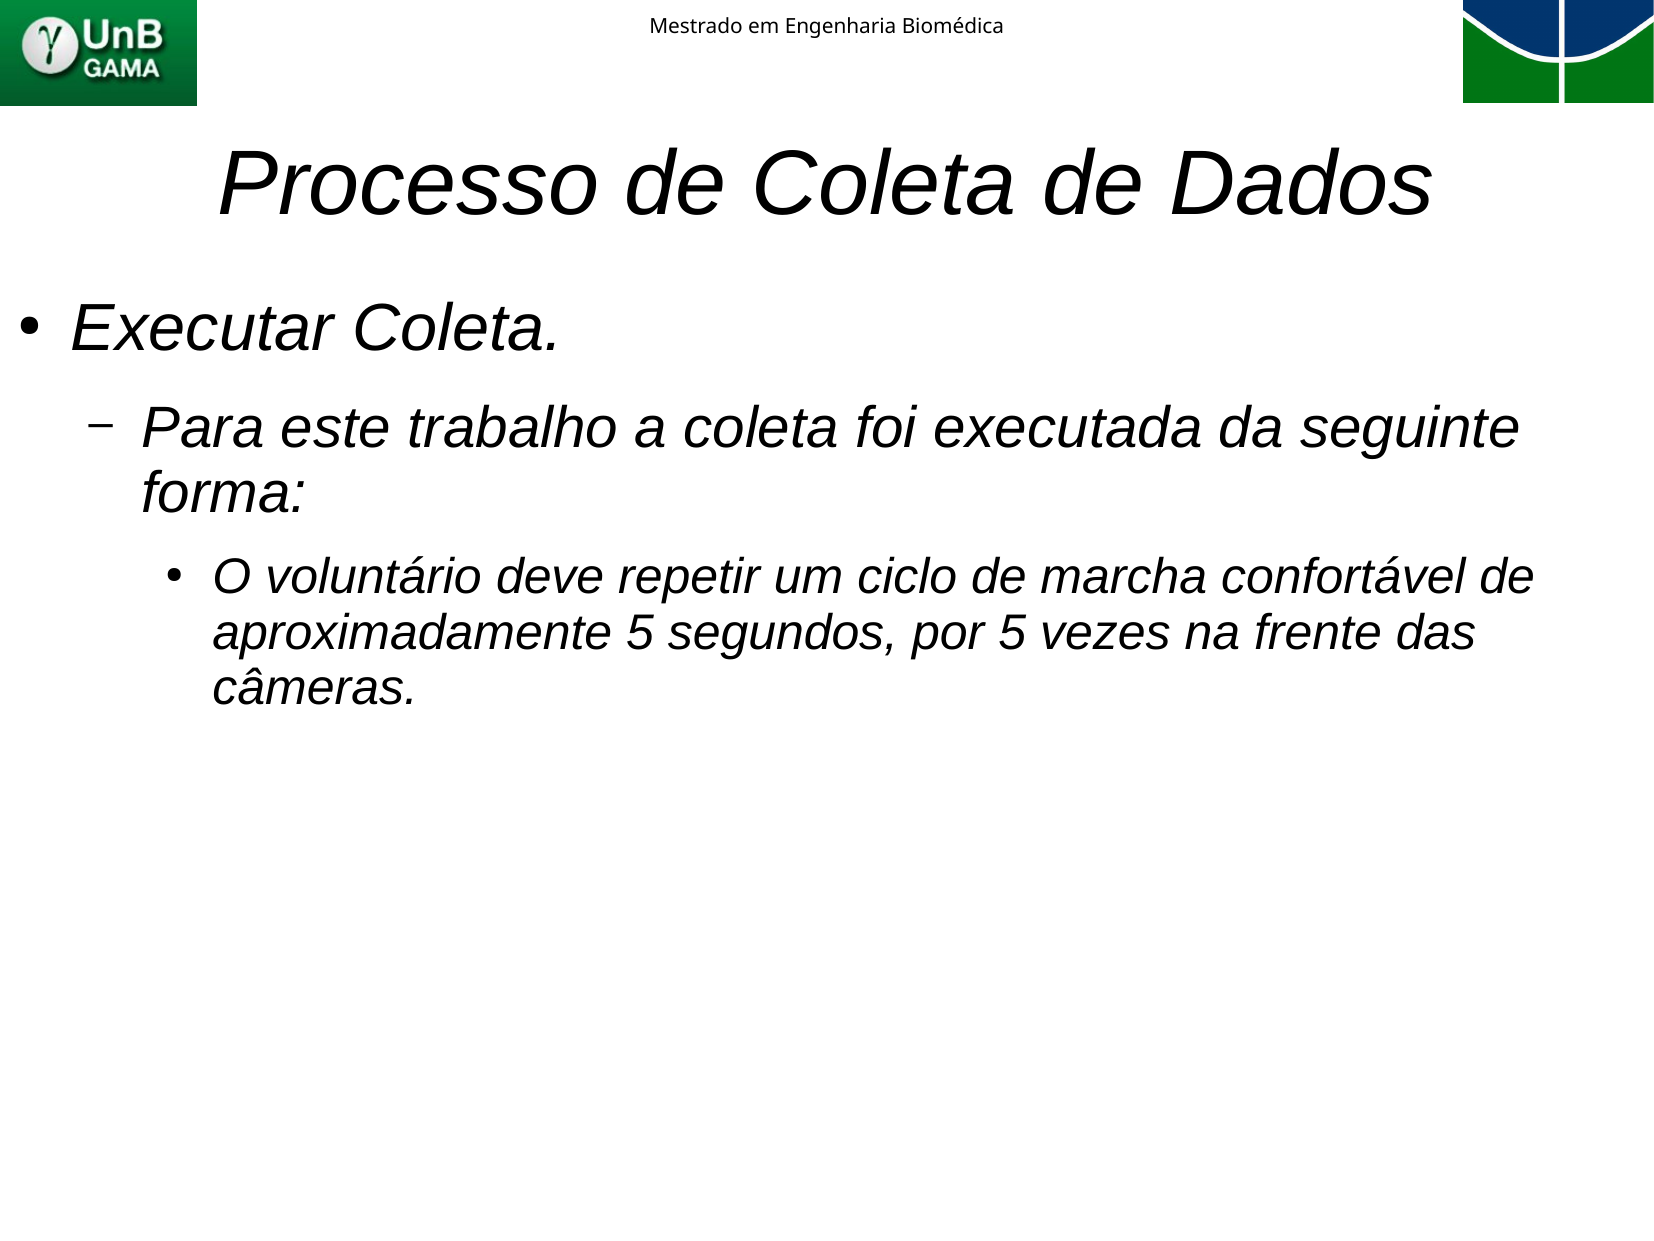

# Processo de Coleta de Dados
Executar Coleta.
Para este trabalho a coleta foi executada da seguinte forma:
O voluntário deve repetir um ciclo de marcha confortável de aproximadamente 5 segundos, por 5 vezes na frente das câmeras.